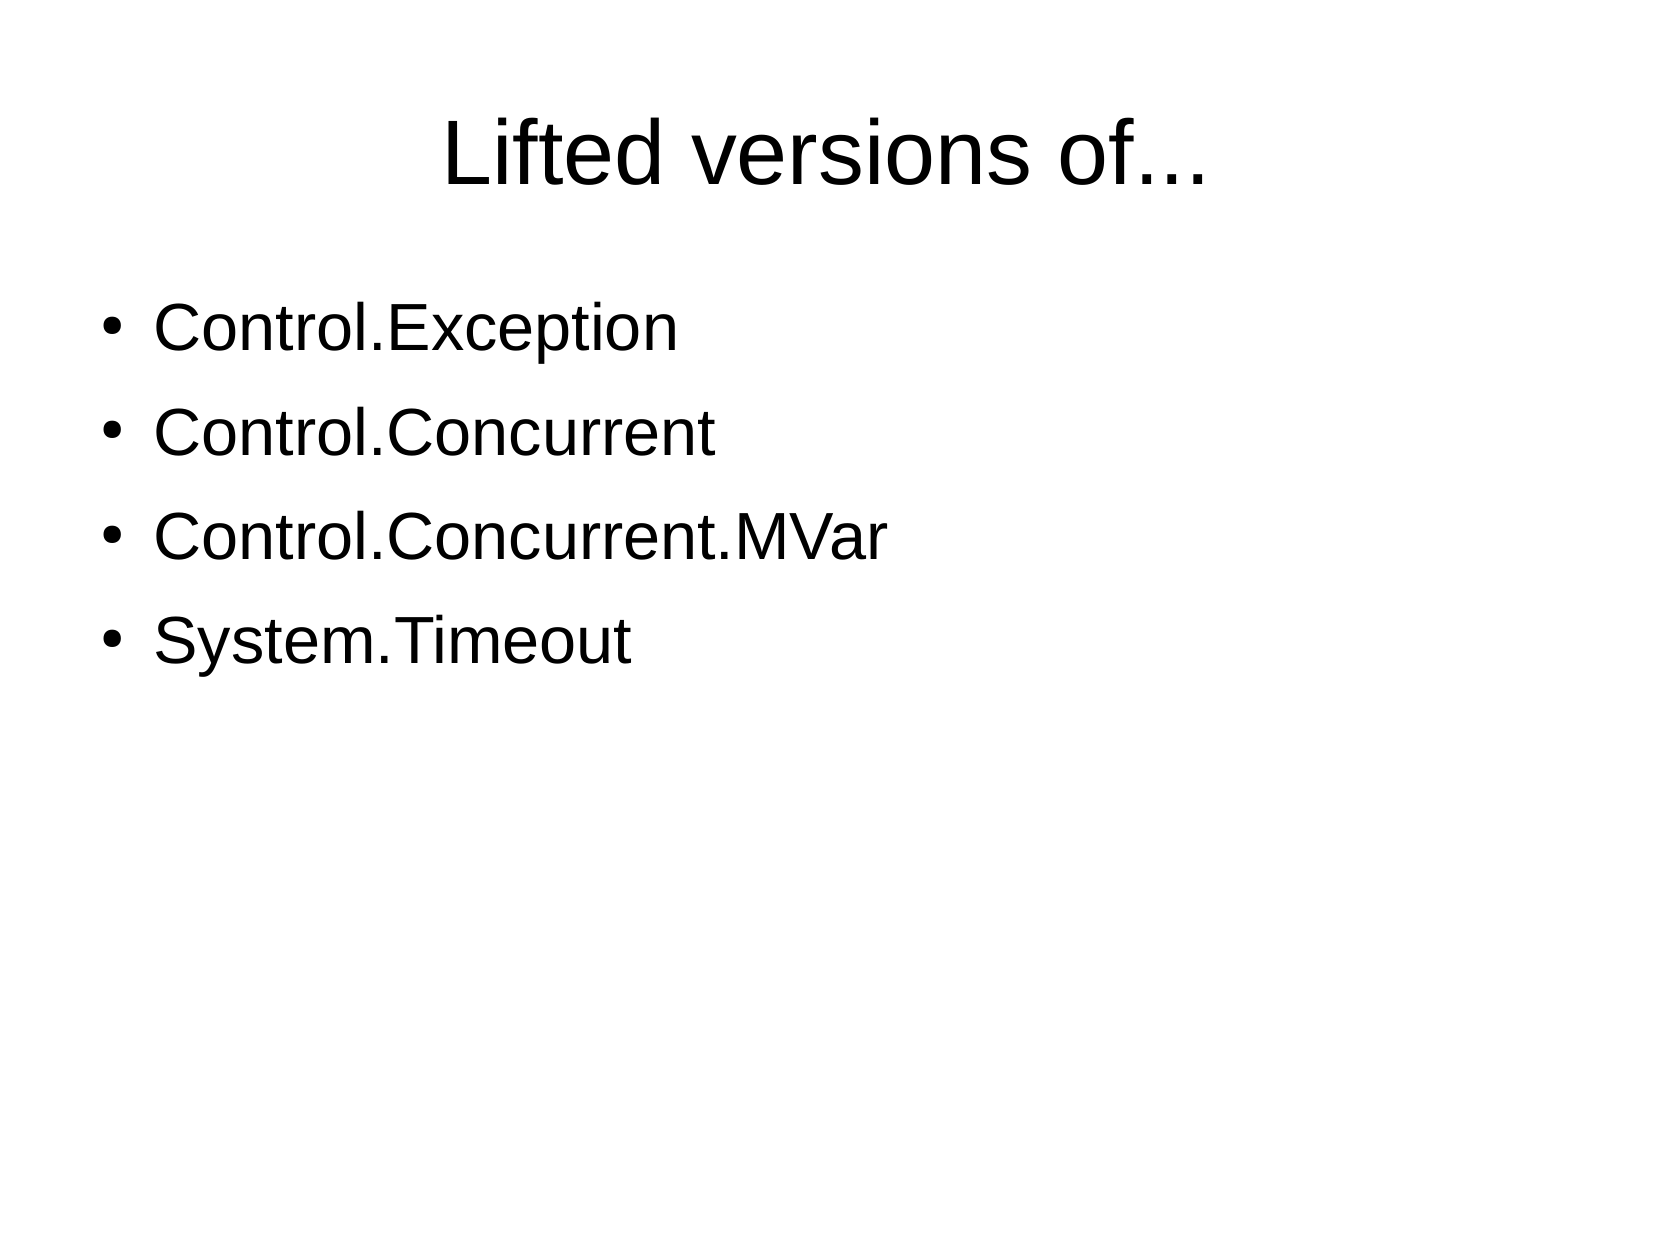

# Lifted versions of...
Control.Exception
Control.Concurrent
Control.Concurrent.MVar
System.Timeout